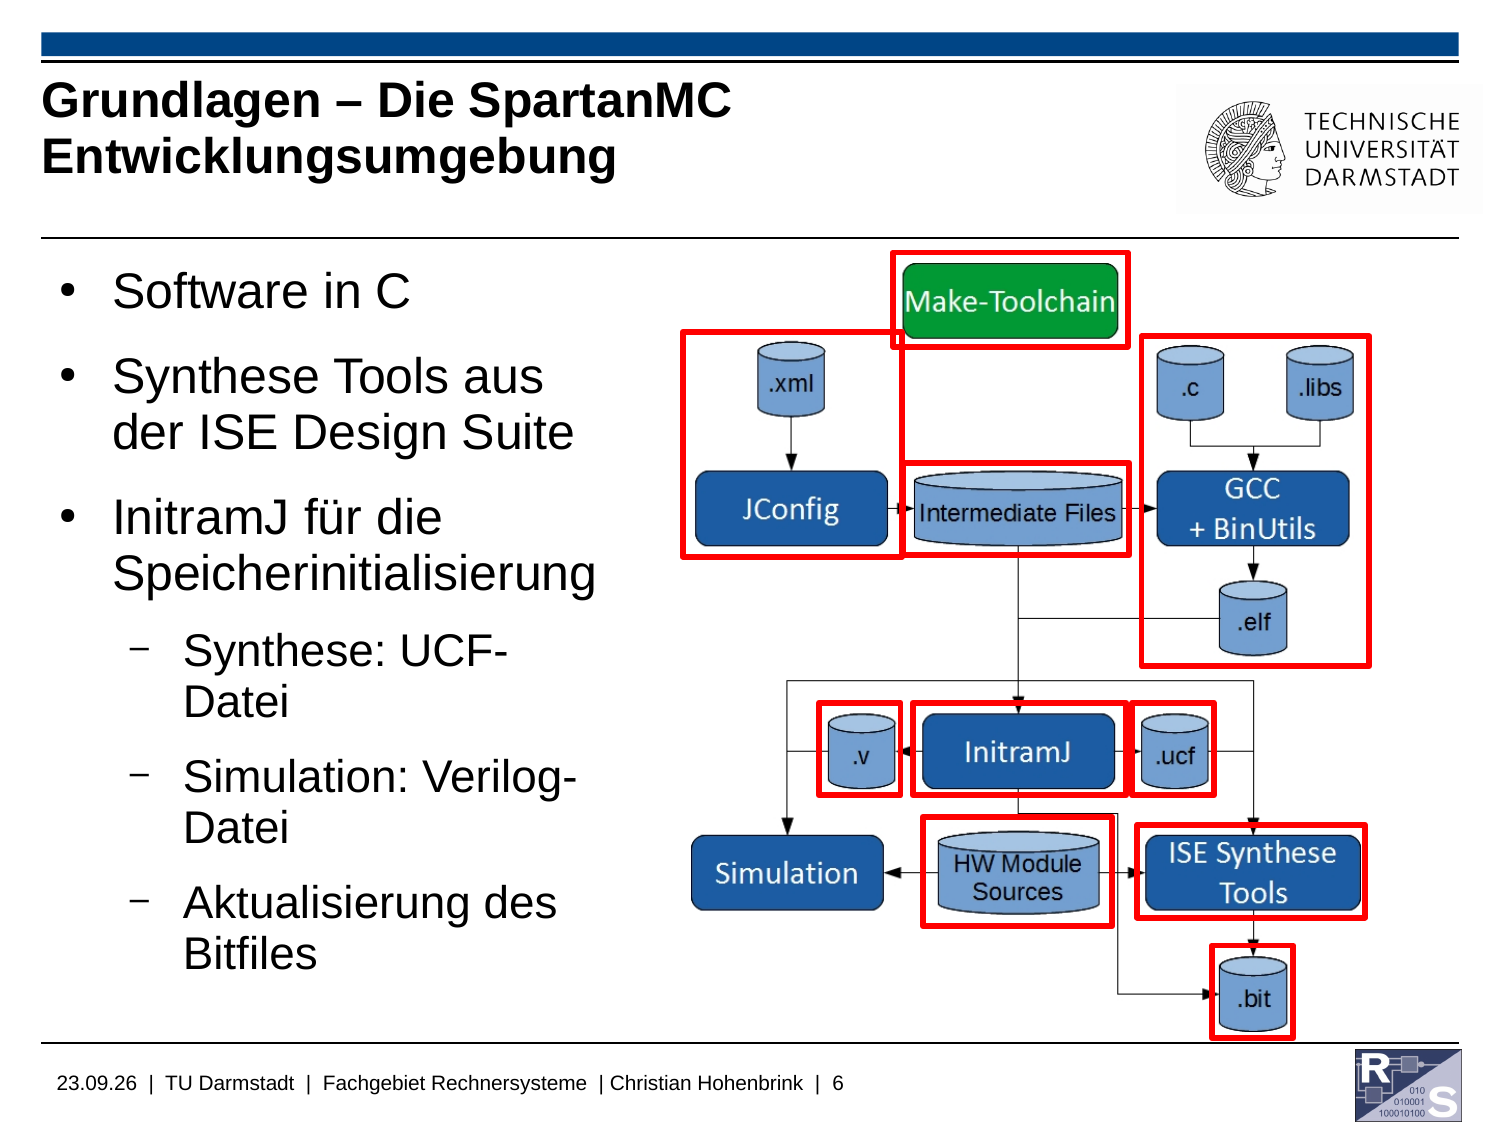

# Grundlagen – Die SpartanMC Entwicklungsumgebung
Software in C
Synthese Tools aus der ISE Design Suite
InitramJ für die Speicherinitialisierung
Synthese: UCF-Datei
Simulation: Verilog-Datei
Aktualisierung des Bitfiles